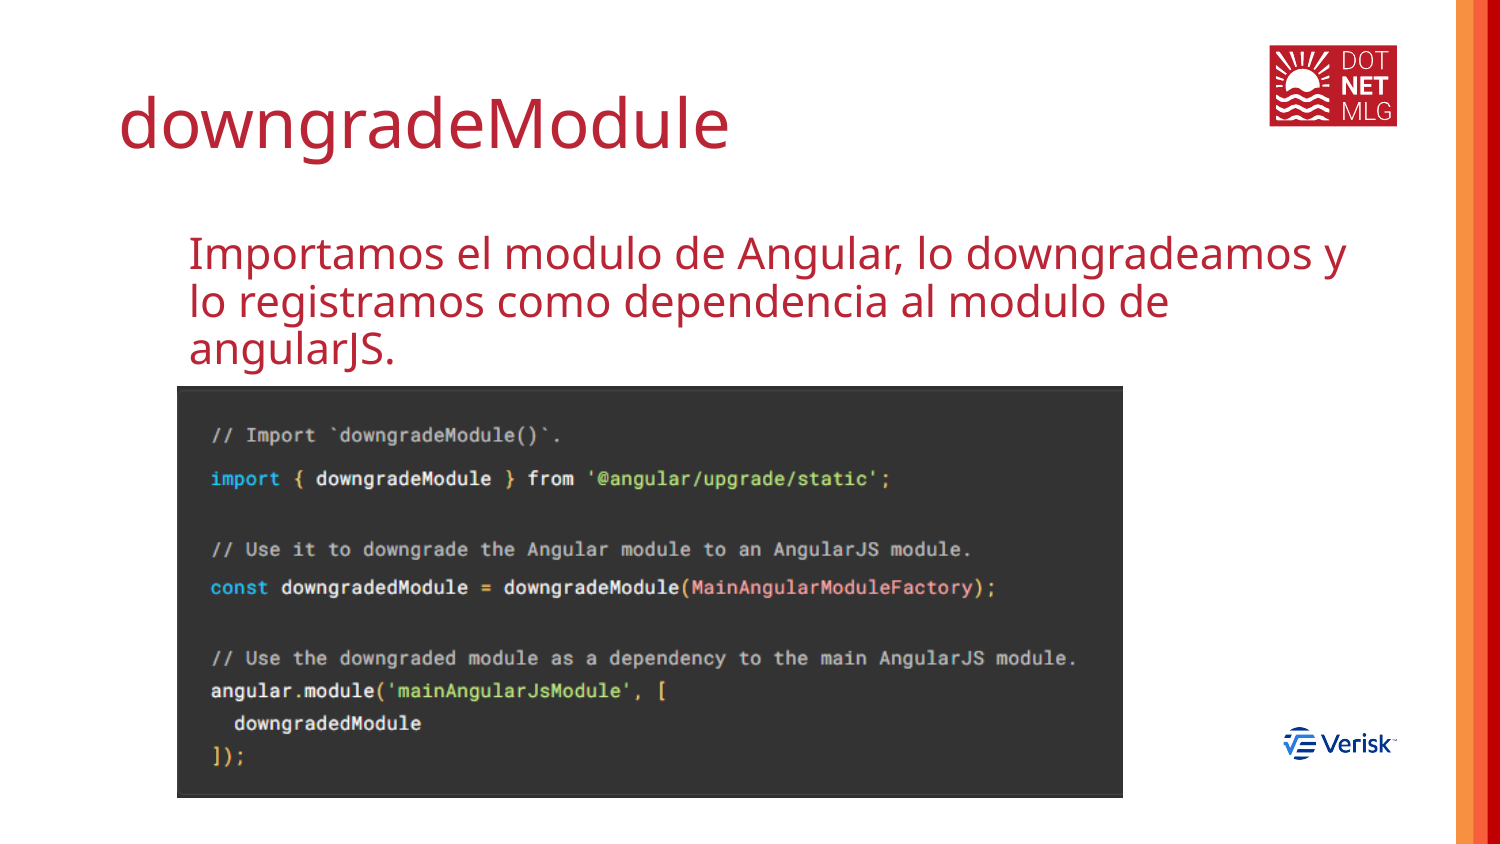

# downgradeModule
Importamos el modulo de Angular, lo downgradeamos y lo registramos como dependencia al modulo de angularJS.